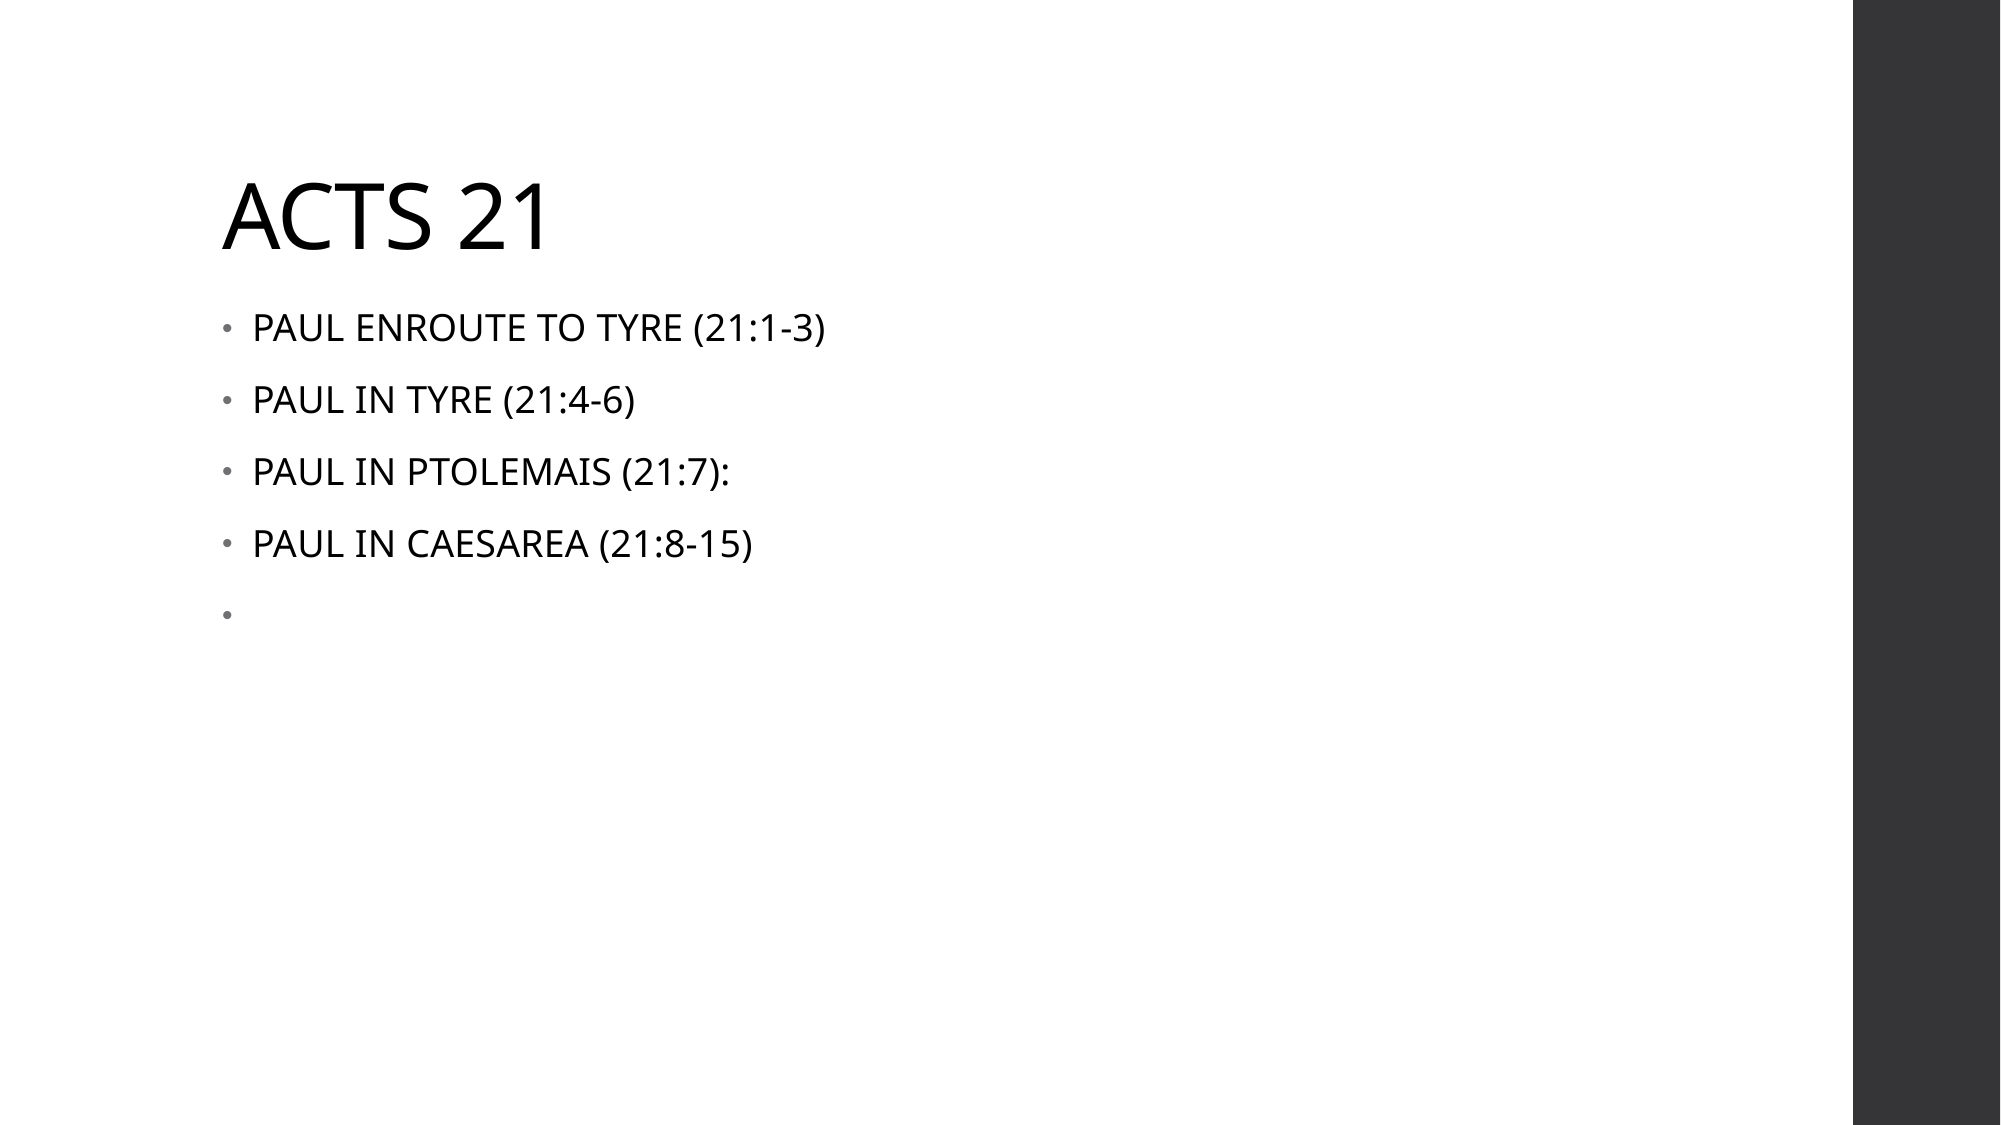

# ACTS 21
PAUL ENROUTE TO TYRE (21:1-3)
PAUL IN TYRE (21:4-6)
PAUL IN PTOLEMAIS (21:7):
PAUL IN CAESAREA (21:8-15)